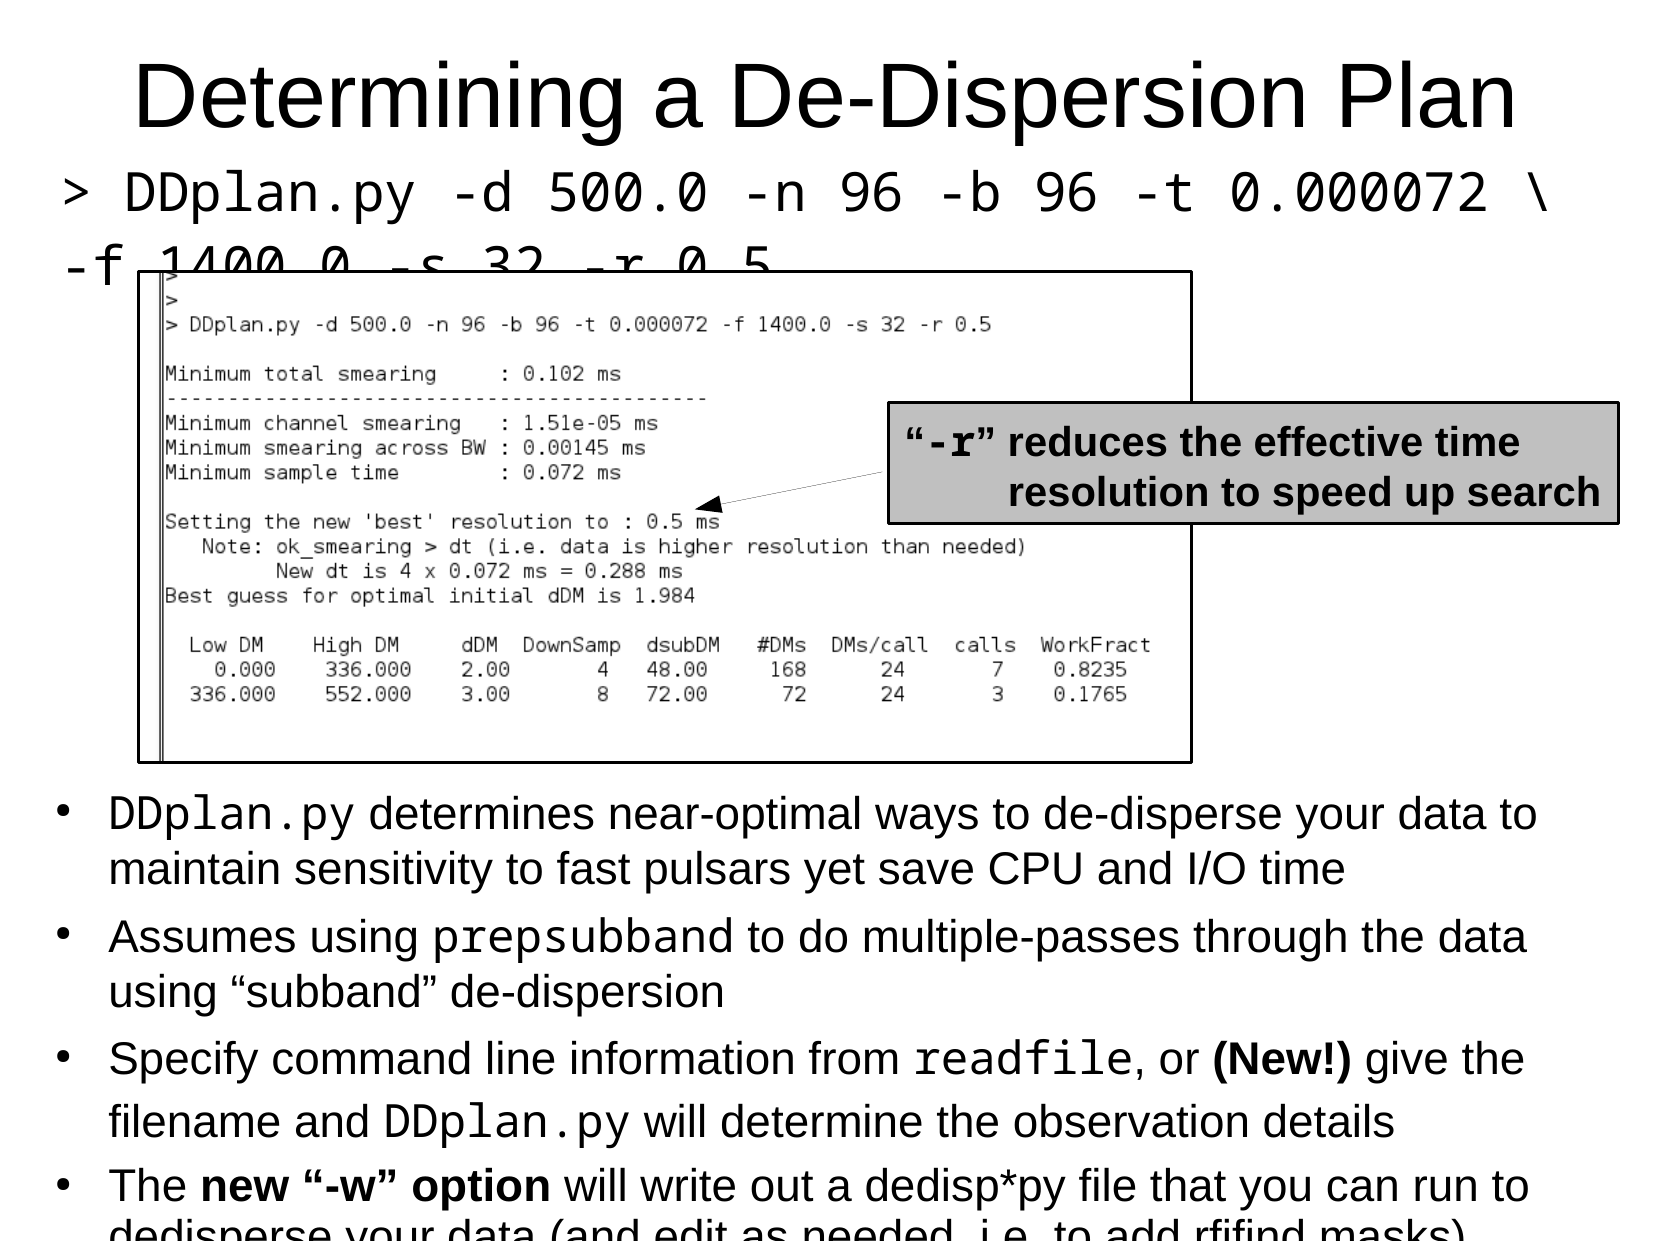

# Determining a De-Dispersion Plan
> DDplan.py -d 500.0 -n 96 -b 96 -t 0.000072 \ -f 1400.0 -s 32 -r 0.5
“-r” reduces the effective time
 resolution to speed up search
DDplan.py determines near-optimal ways to de-disperse your data to maintain sensitivity to fast pulsars yet save CPU and I/O time
Assumes using prepsubband to do multiple-passes through the data using “subband” de-dispersion
Specify command line information from readfile, or (New!) give the filename and DDplan.py will determine the observation details
The new “-w” option will write out a dedisp*py file that you can run to dedisperse your data (and edit as needed, i.e. to add rfifind masks)